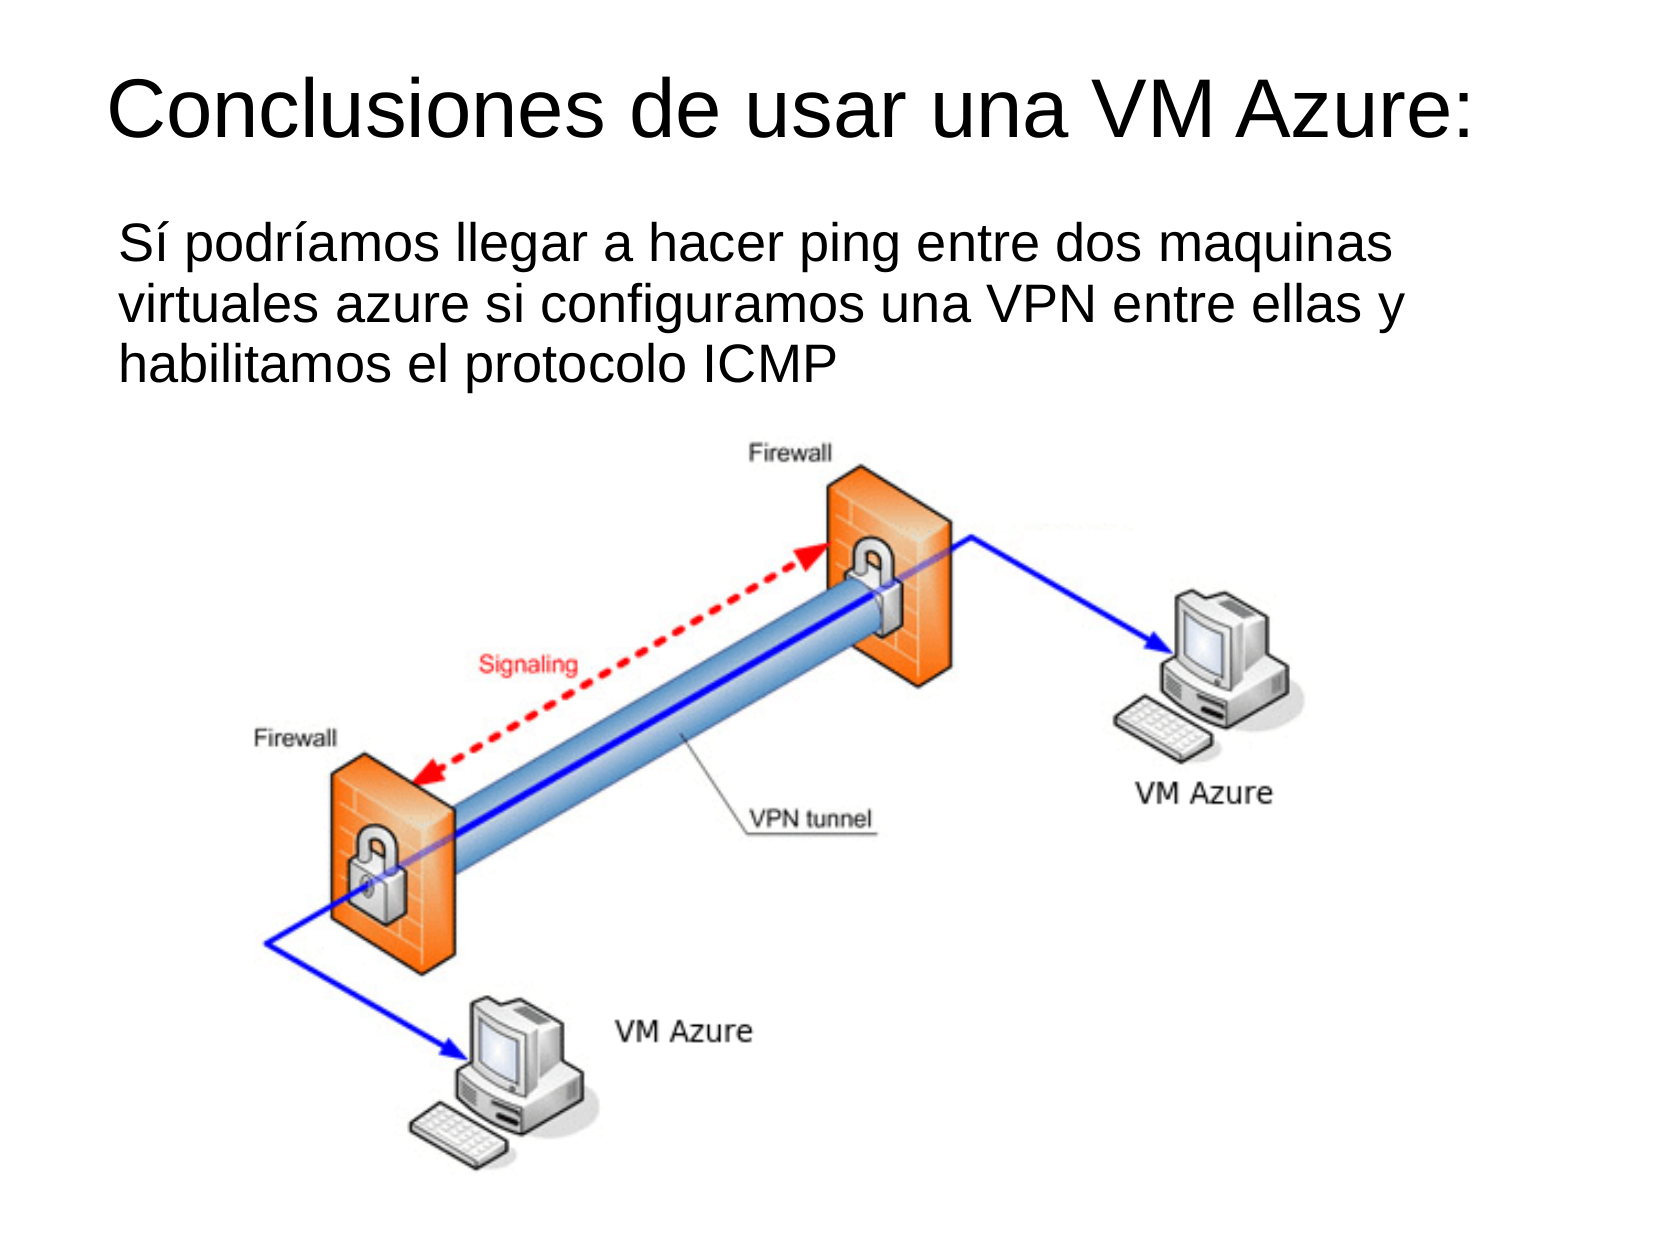

# Conclusiones de usar una VM Azure:
Sí podríamos llegar a hacer ping entre dos maquinas virtuales azure si configuramos una VPN entre ellas y habilitamos el protocolo ICMP